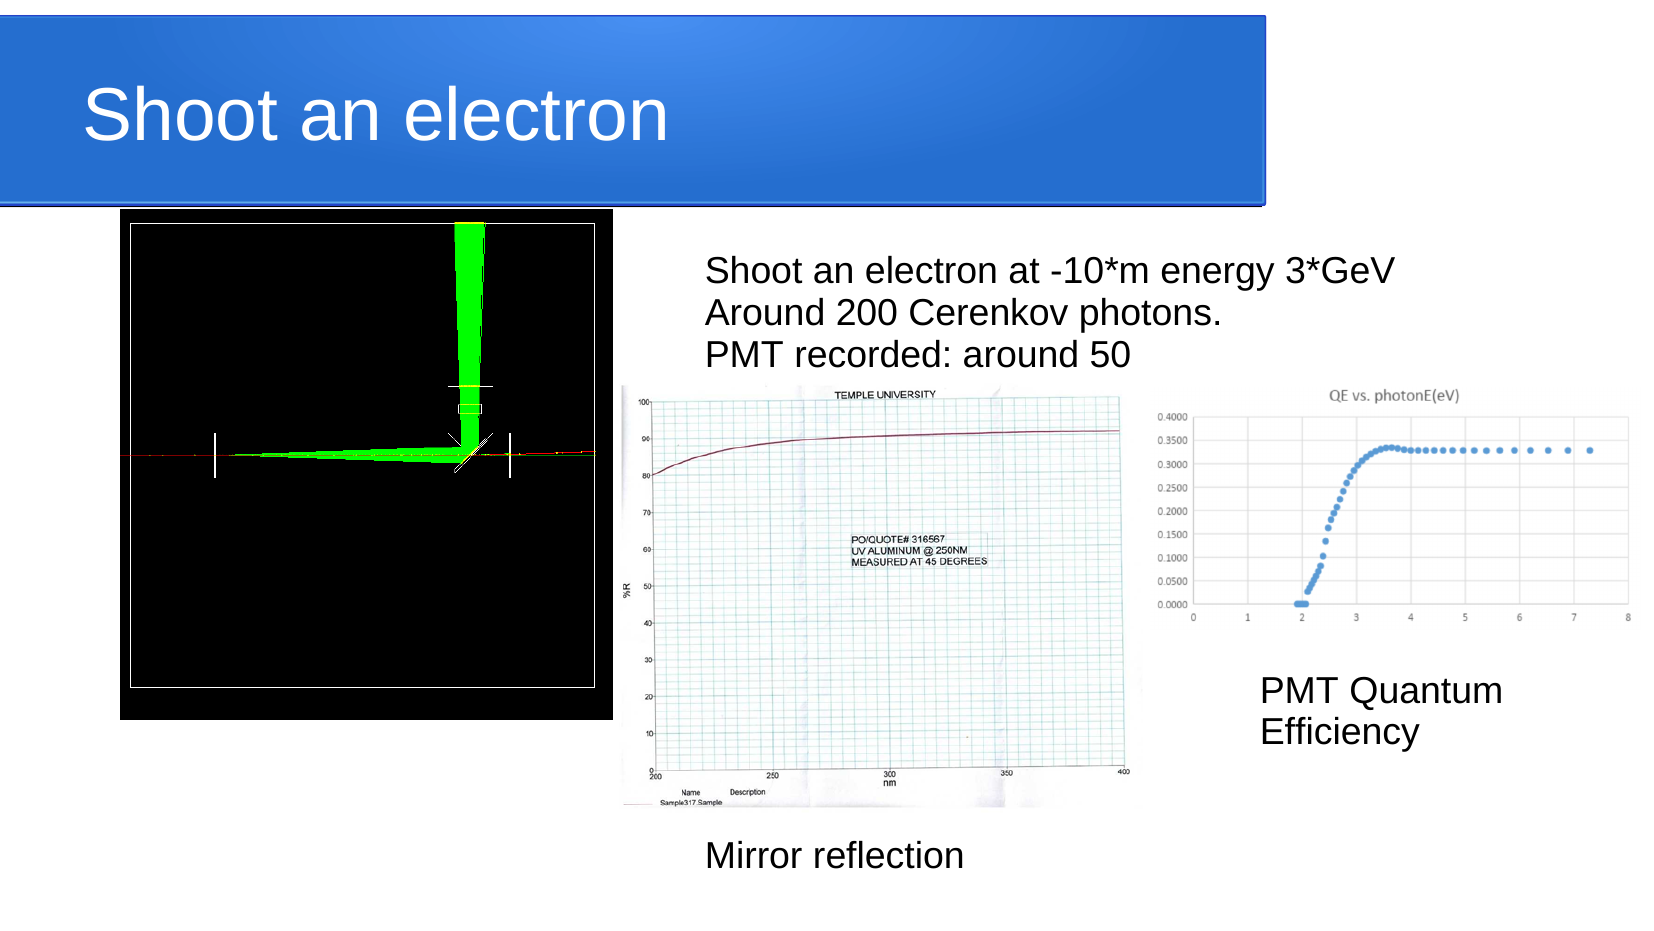

# Shoot an electron
Shoot an electron at -10*m energy 3*GeV
Around 200 Cerenkov photons.
PMT recorded: around 50
PMT Quantum Efficiency
Mirror reflection